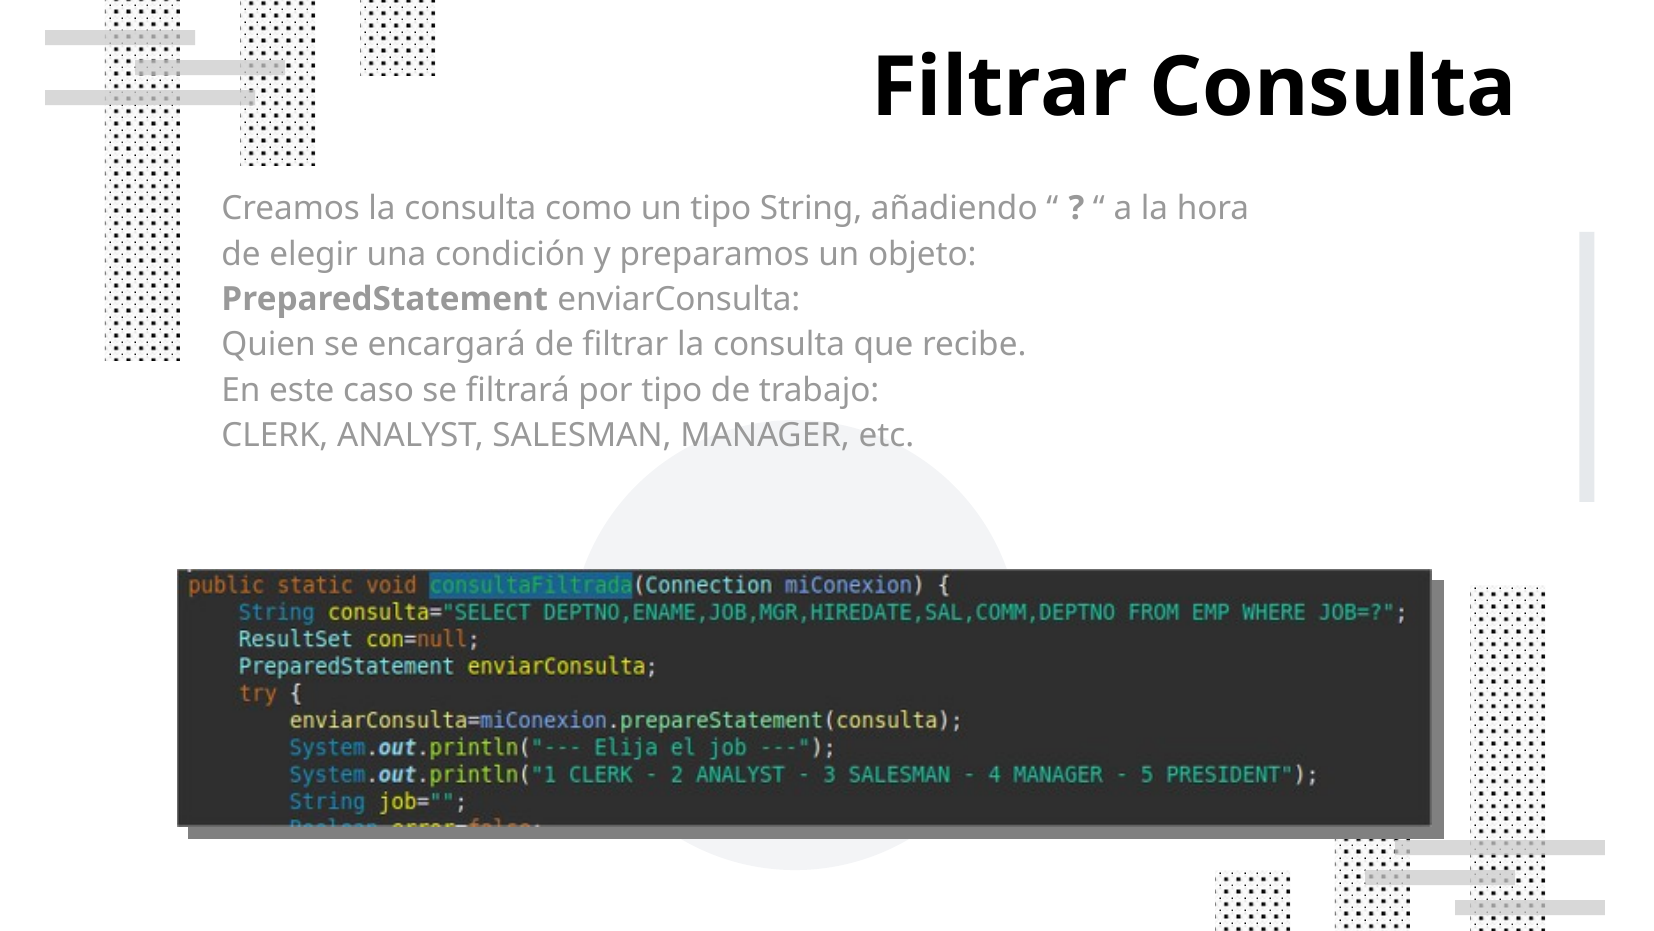

Filtrar Consulta
Creamos la consulta como un tipo String, añadiendo “ ? “ a la hora de elegir una condición y preparamos un objeto:
PreparedStatement enviarConsulta:
Quien se encargará de filtrar la consulta que recibe.
En este caso se filtrará por tipo de trabajo:
CLERK, ANALYST, SALESMAN, MANAGER, etc.